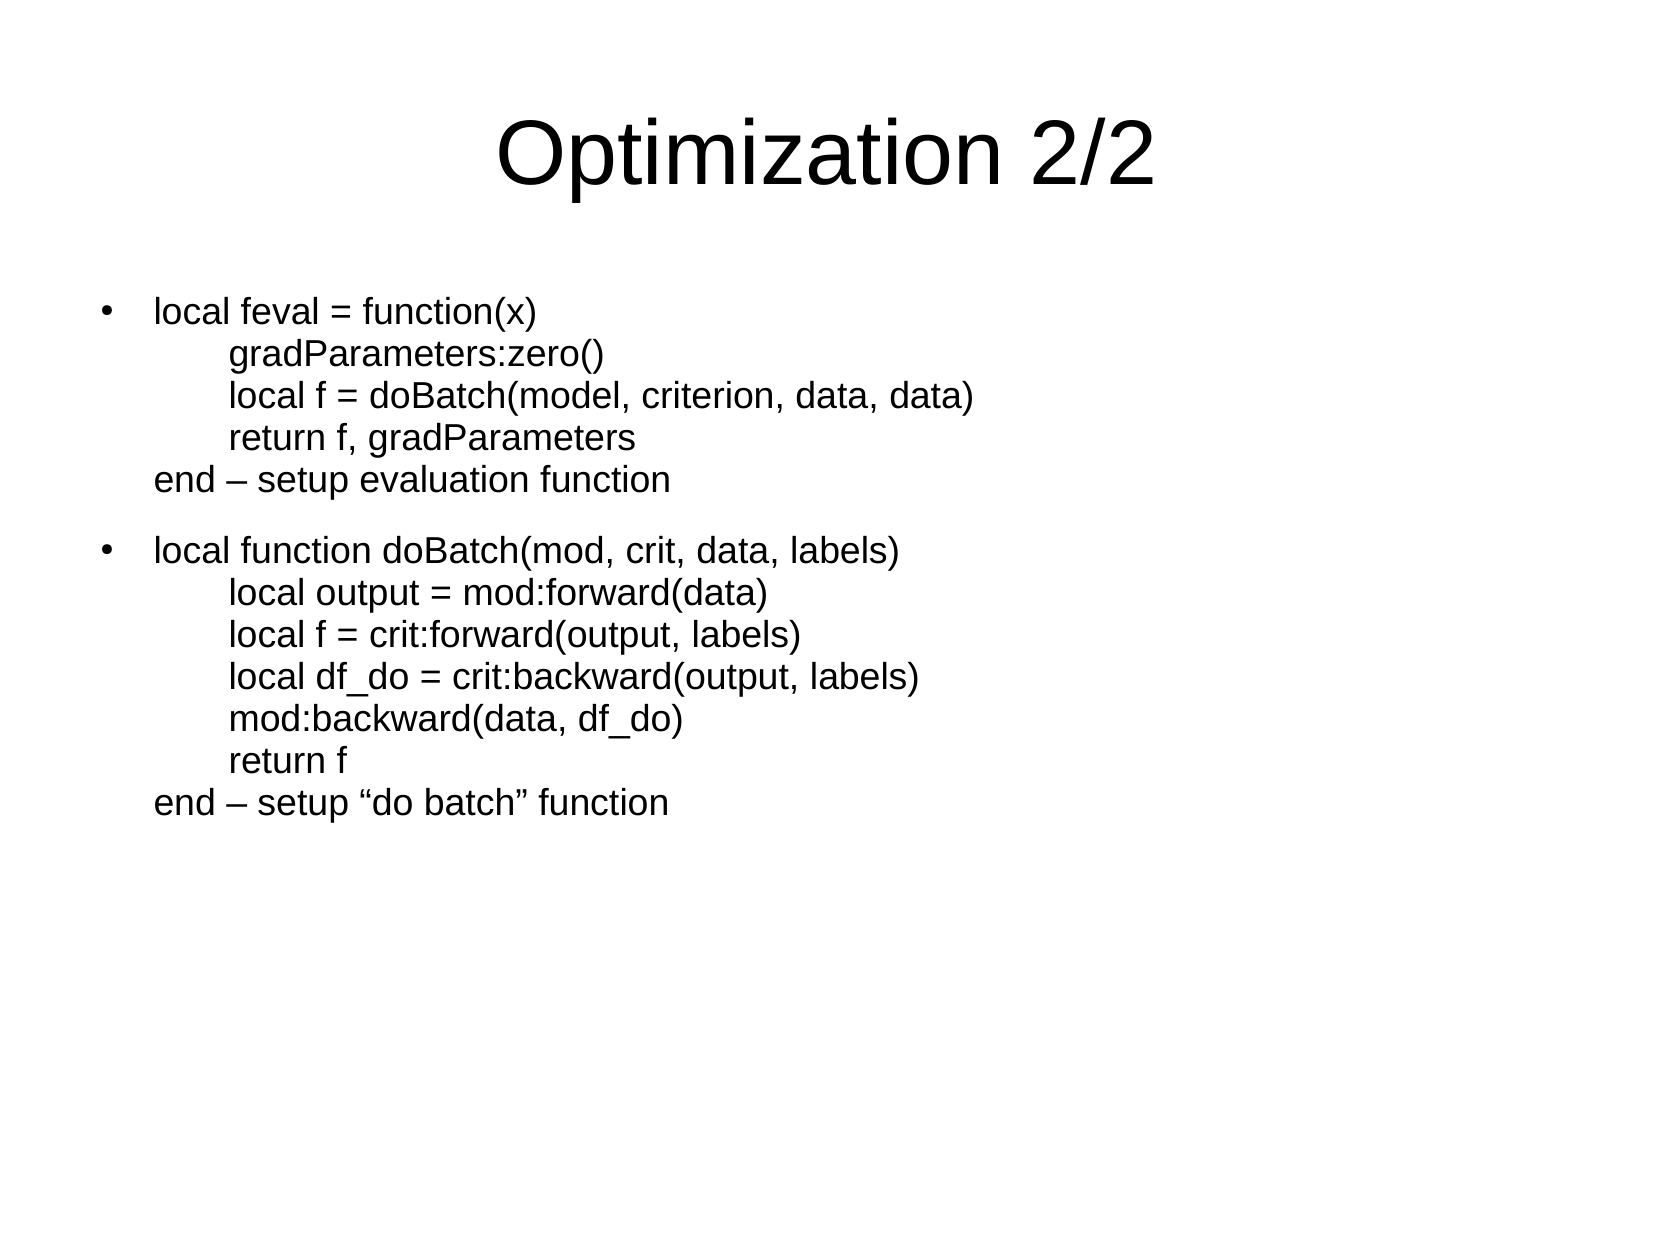

# Optimization 2/2
local feval = function(x)
	gradParameters:zero()
	local f = doBatch(model, criterion, data, data)
	return f, gradParameters
end – setup evaluation function
local function doBatch(mod, crit, data, labels)
	local output = mod:forward(data)
	local f = crit:forward(output, labels)
	local df_do = crit:backward(output, labels)
	mod:backward(data, df_do)
	return f
end – setup “do batch” function